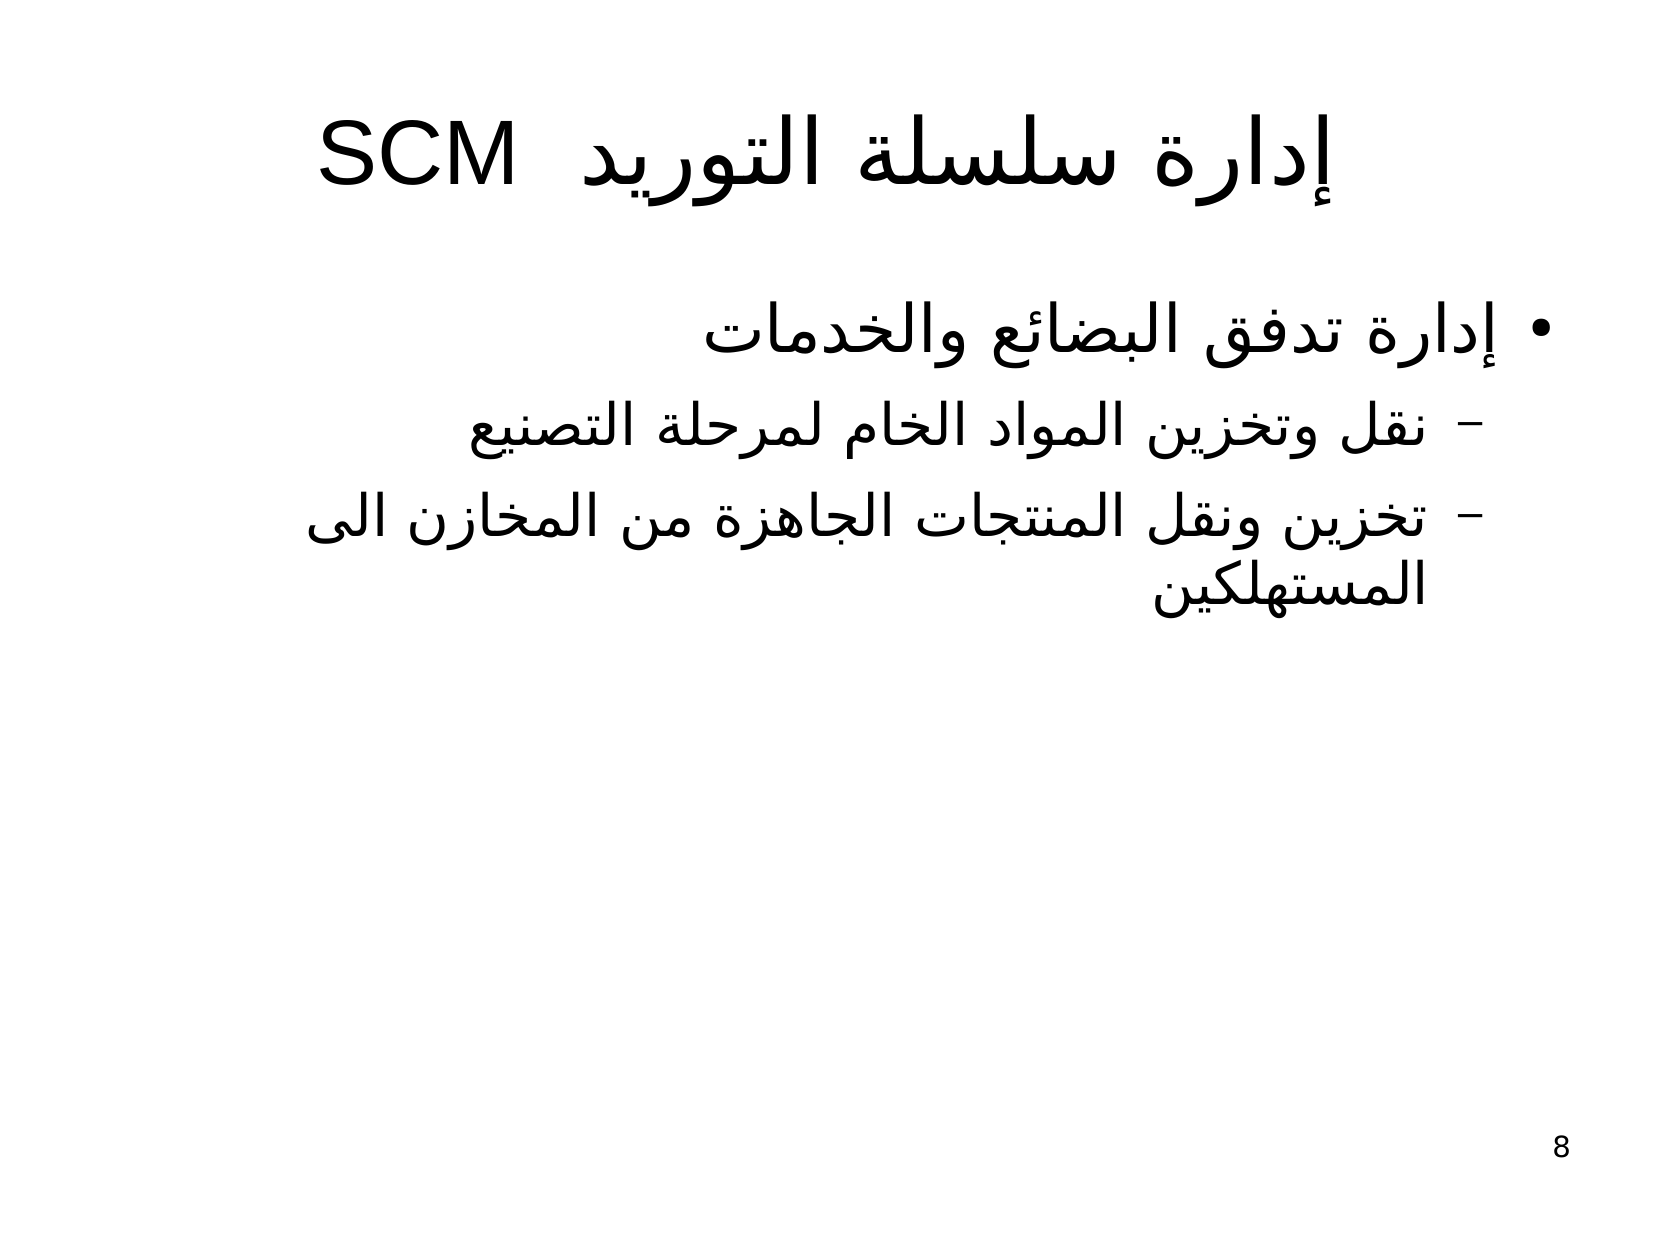

# إدارة سلسلة التوريد SCM
إدارة تدفق البضائع والخدمات
نقل وتخزين المواد الخام لمرحلة التصنيع
تخزين ونقل المنتجات الجاهزة من المخازن الى المستهلكين
8